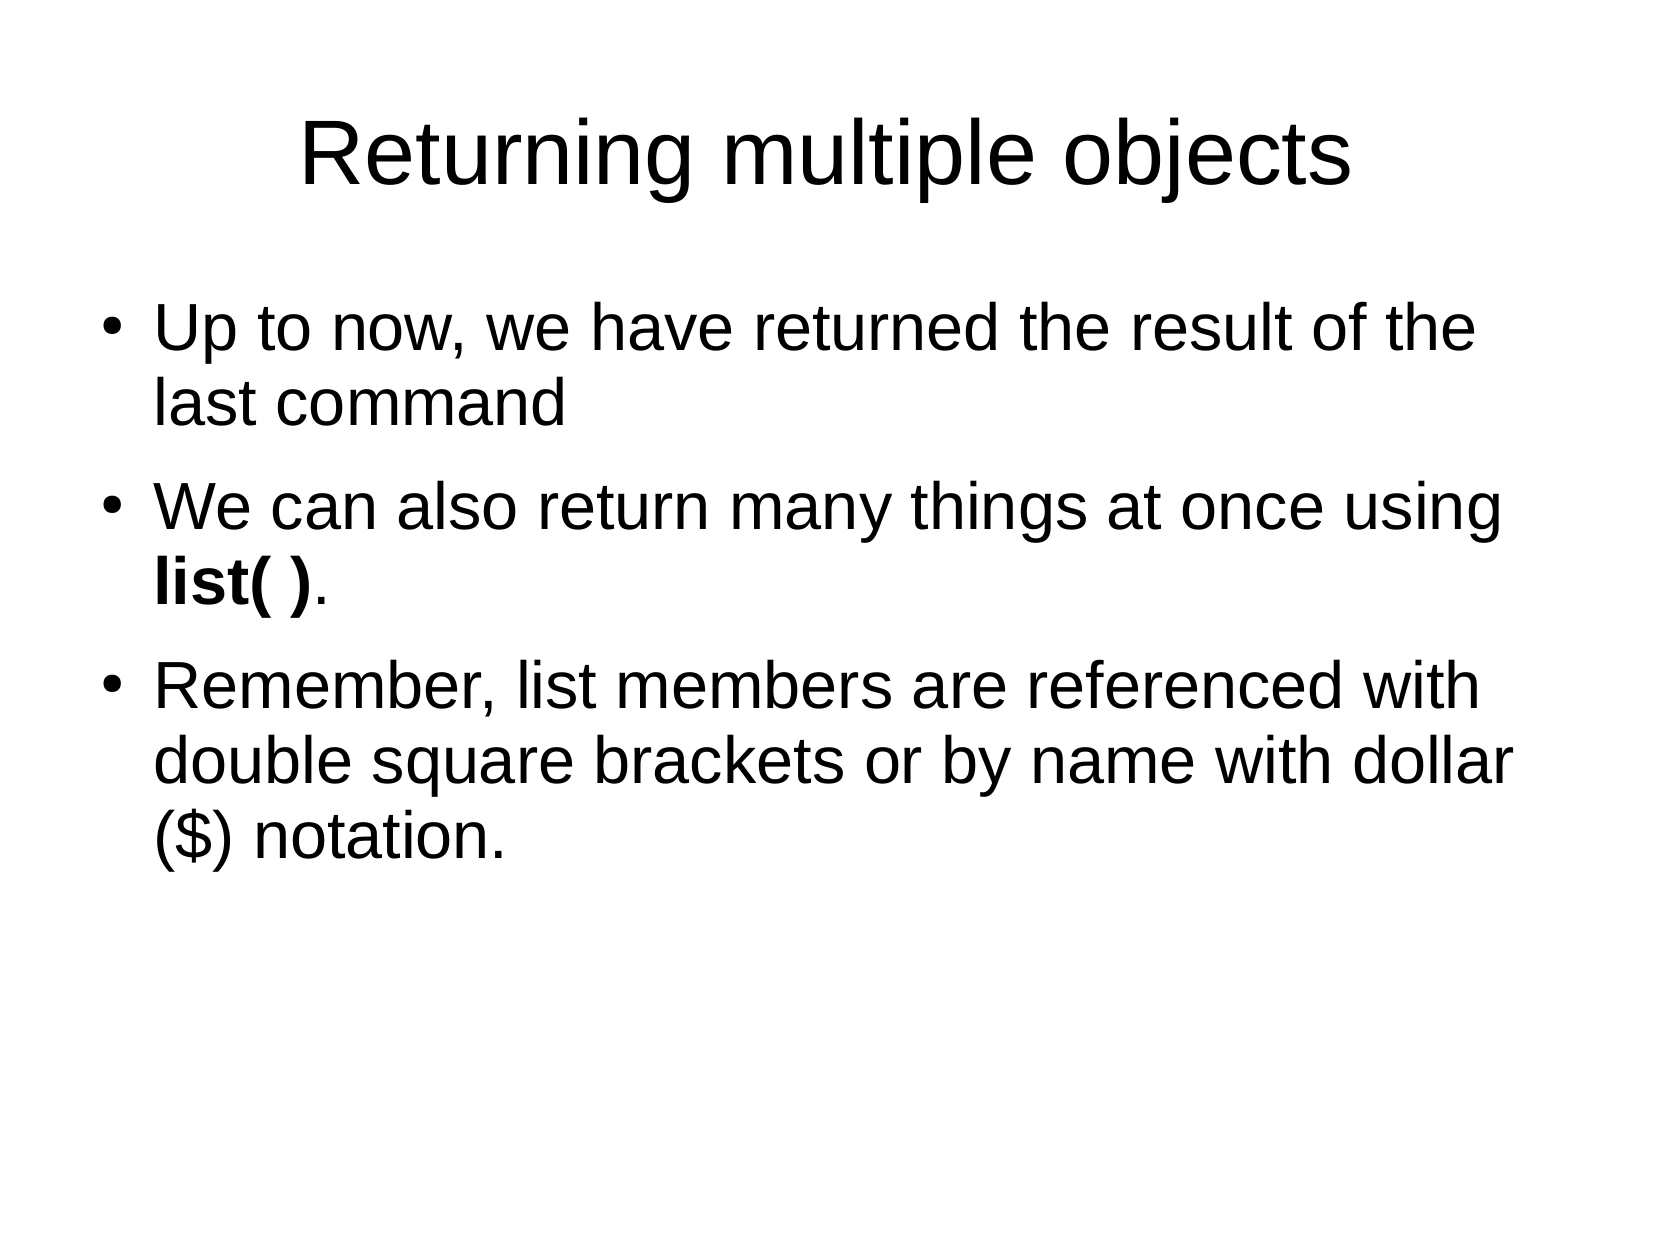

# Returning multiple objects
Up to now, we have returned the result of the last command
We can also return many things at once using list( ).
Remember, list members are referenced with double square brackets or by name with dollar ($) notation.